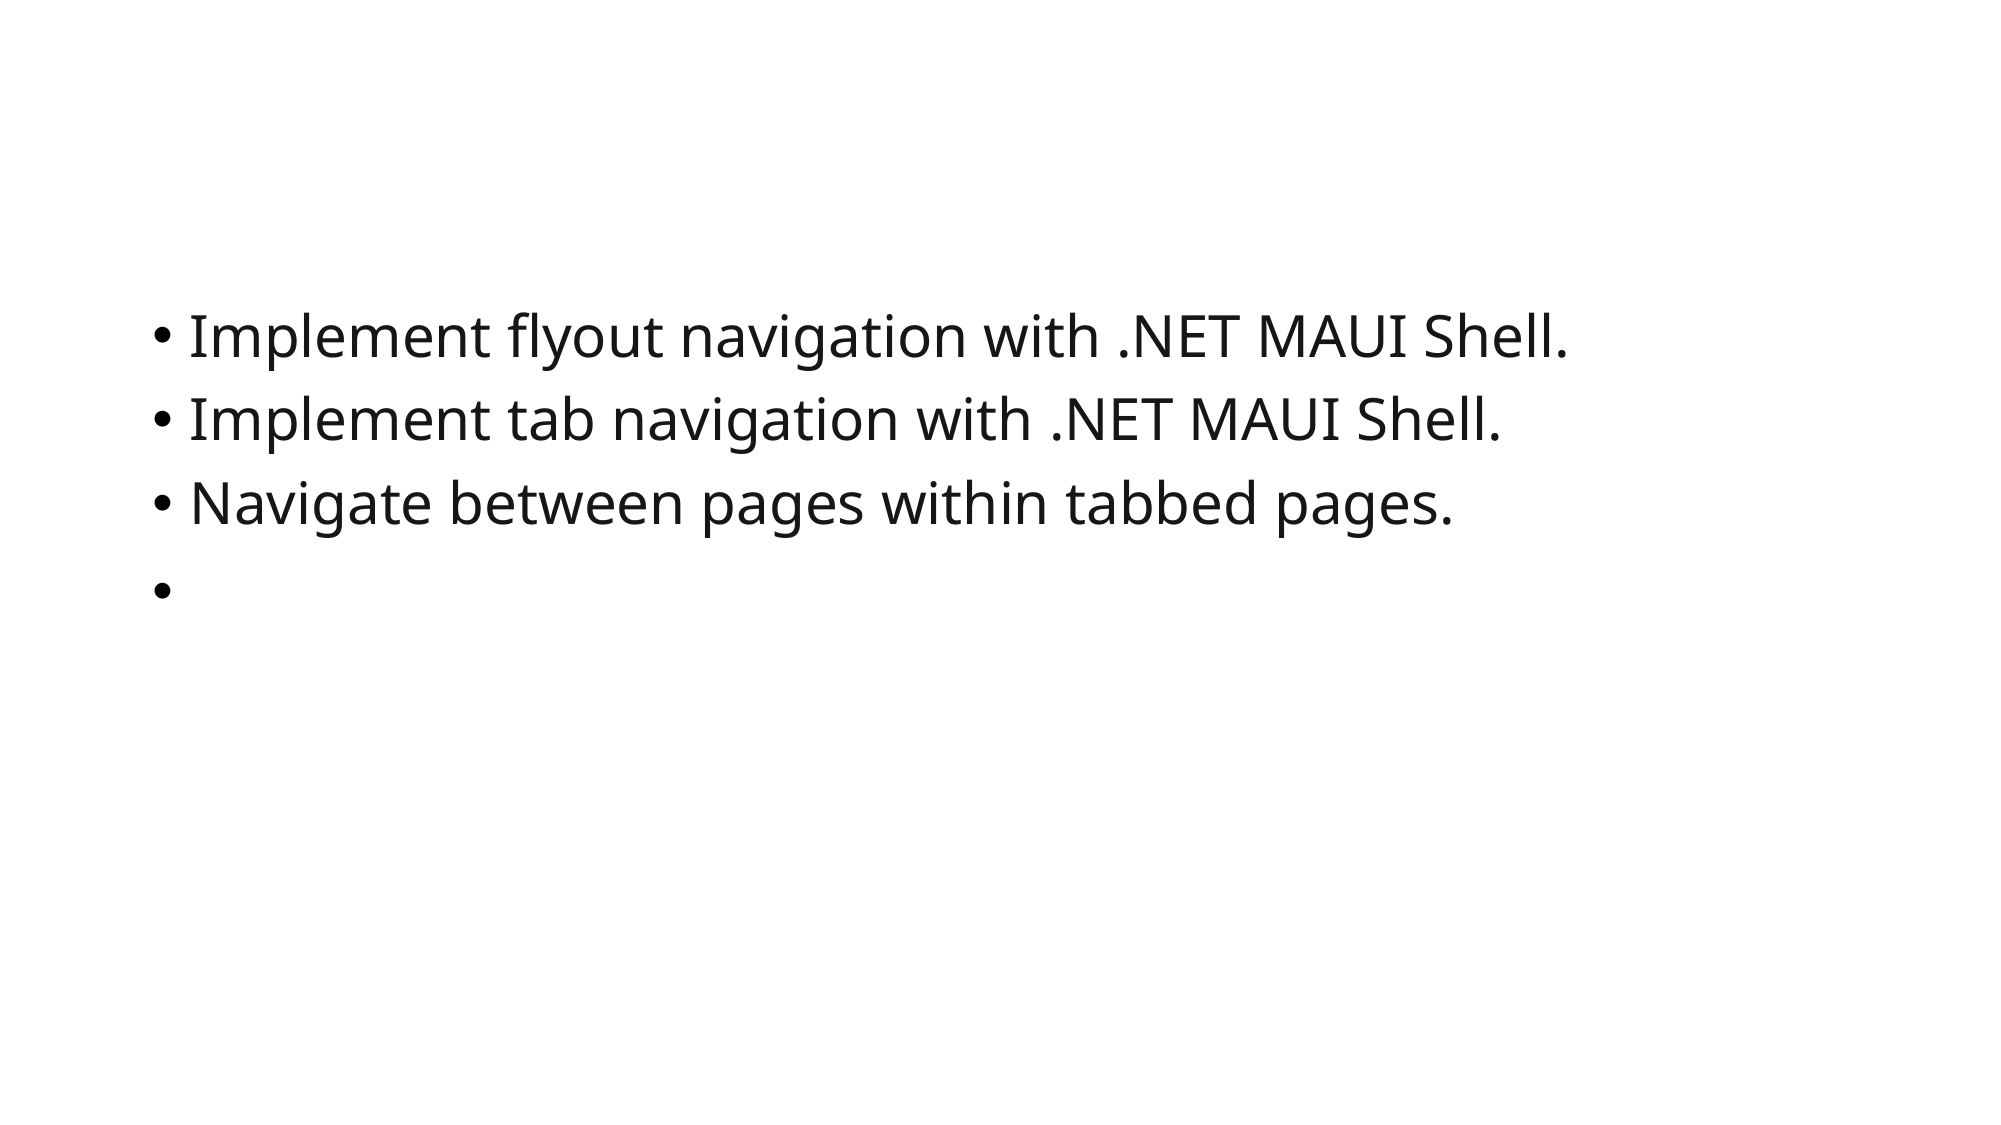

#
Implement flyout navigation with .NET MAUI Shell.
Implement tab navigation with .NET MAUI Shell.
Navigate between pages within tabbed pages.